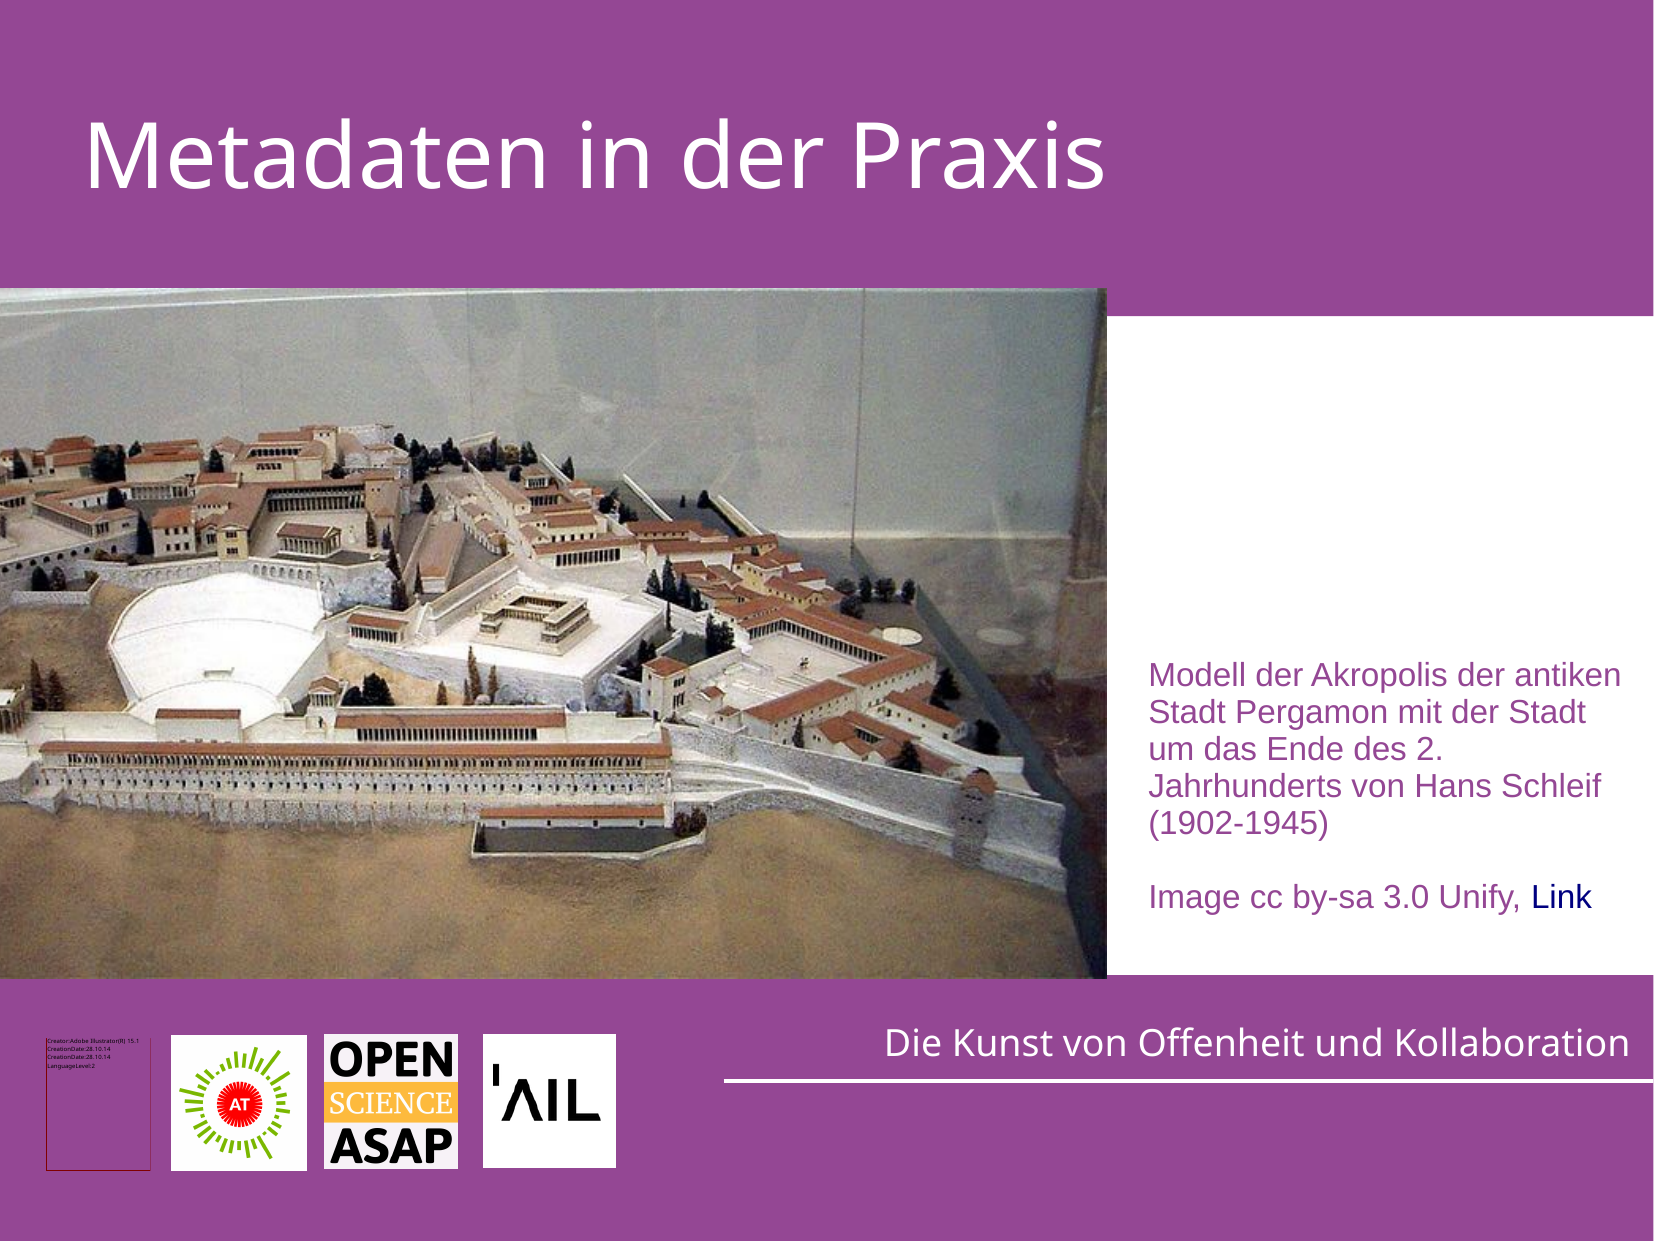

# Metadaten in der Praxis
Modell der Akropolis der antiken Stadt Pergamon mit der Stadt um das Ende des 2. Jahrhunderts von Hans Schleif (1902-1945)
Image cc by-sa 3.0 Unify, Link
Die Kunst von Offenheit und Kollaboration